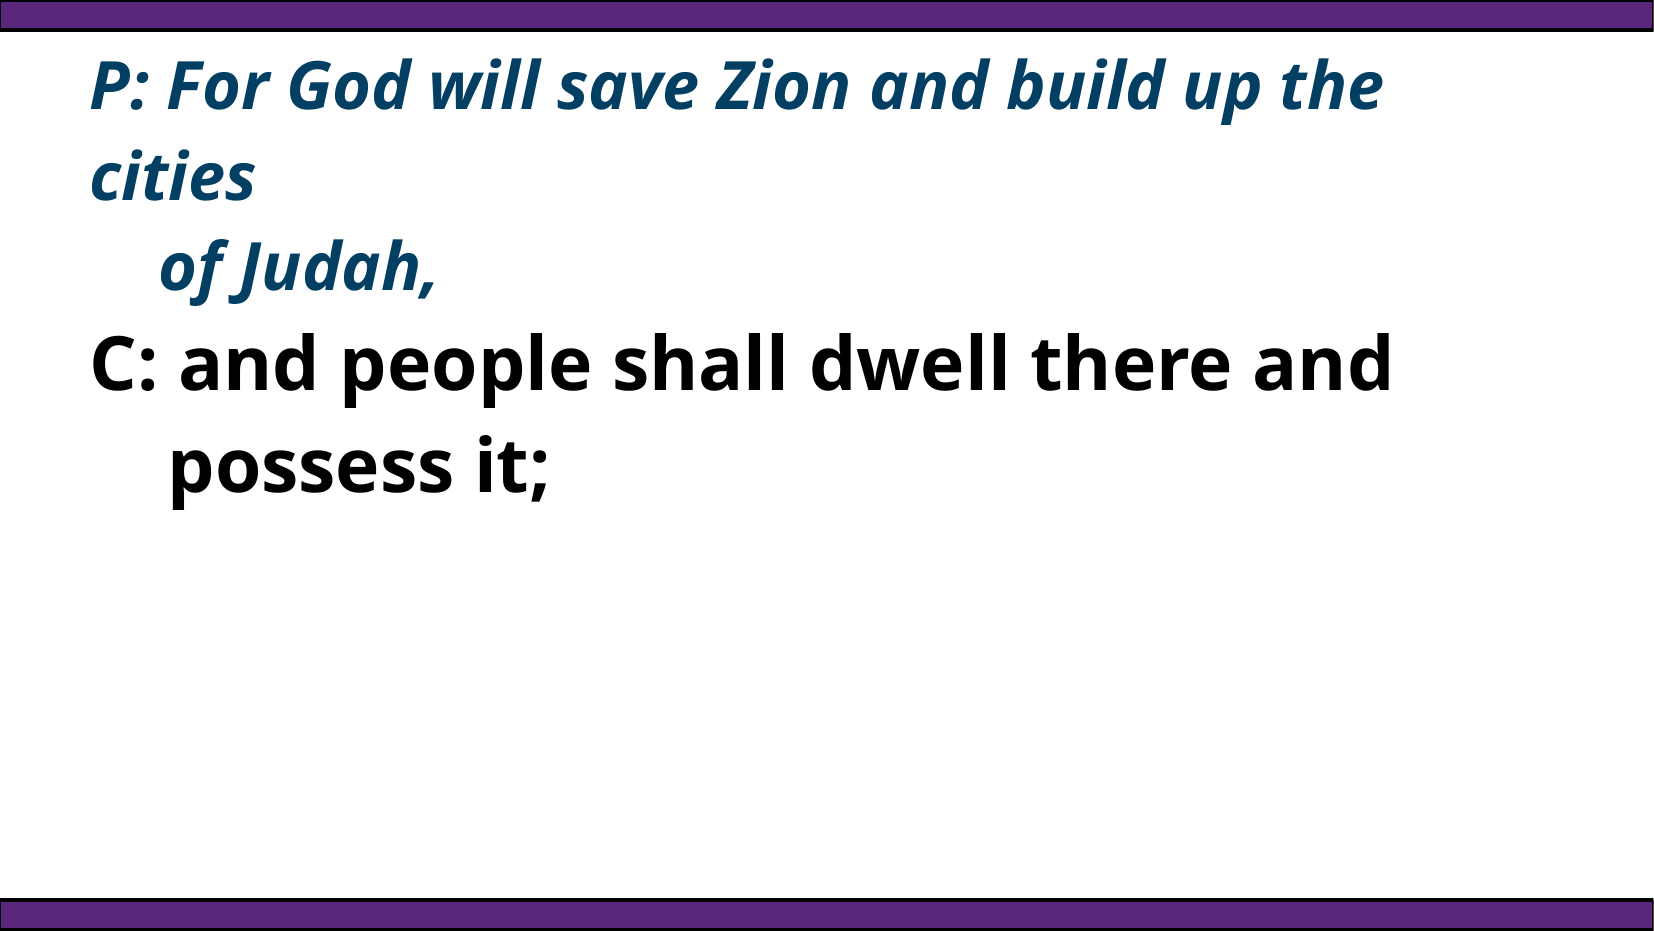

P: For God will save Zion and build up the cities
 of Judah,
C: and people shall dwell there and
 possess it;